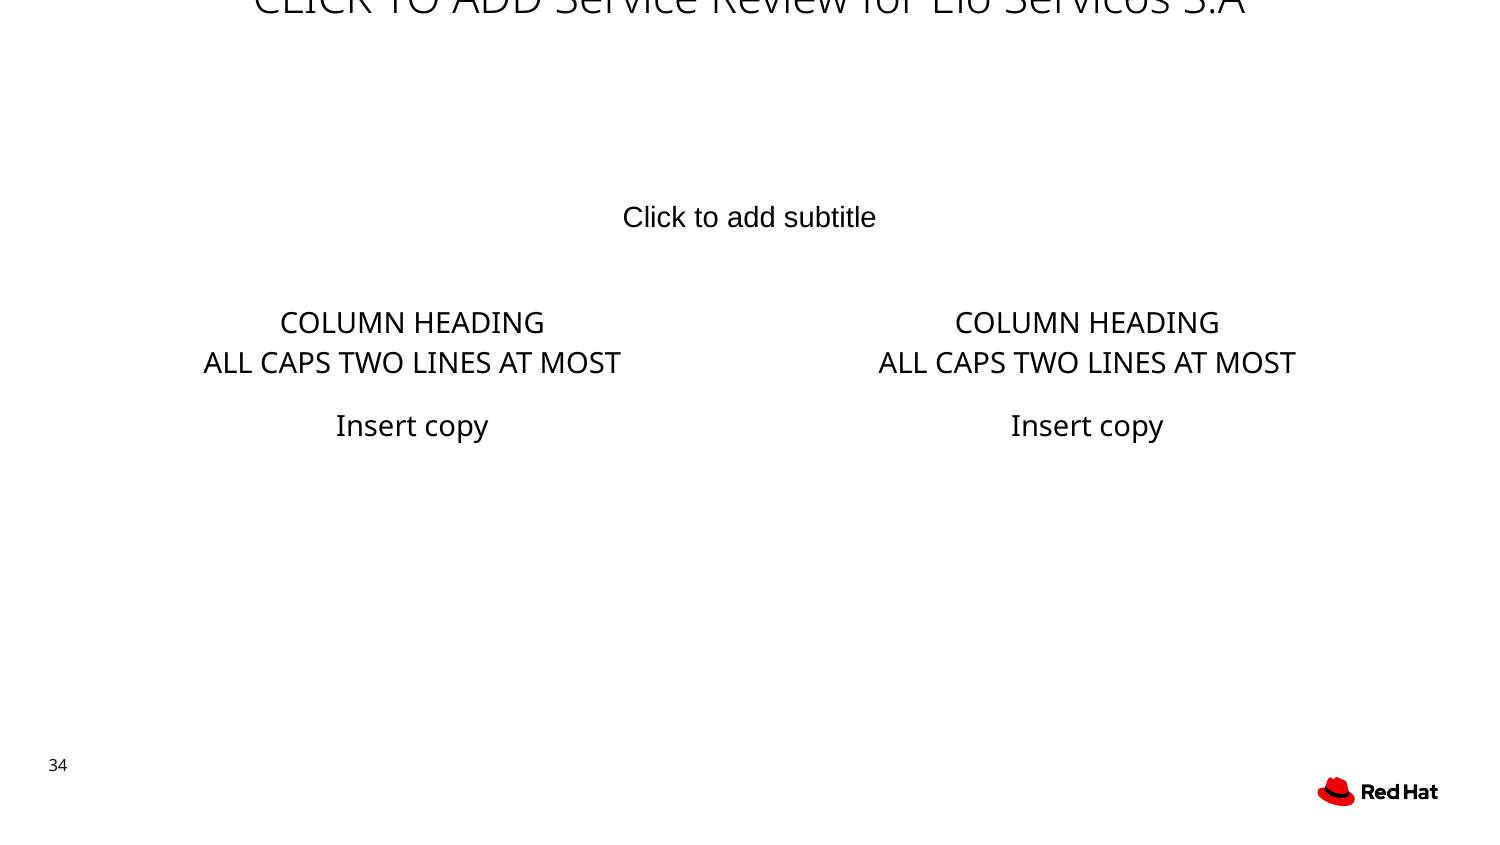

# CLICK TO ADD Service Review for Elo Servicos S.A
Click to add subtitle
COLUMN HEADING
ALL CAPS TWO LINES AT MOST
COLUMN HEADING
ALL CAPS TWO LINES AT MOST
Insert copy
Insert copy
34